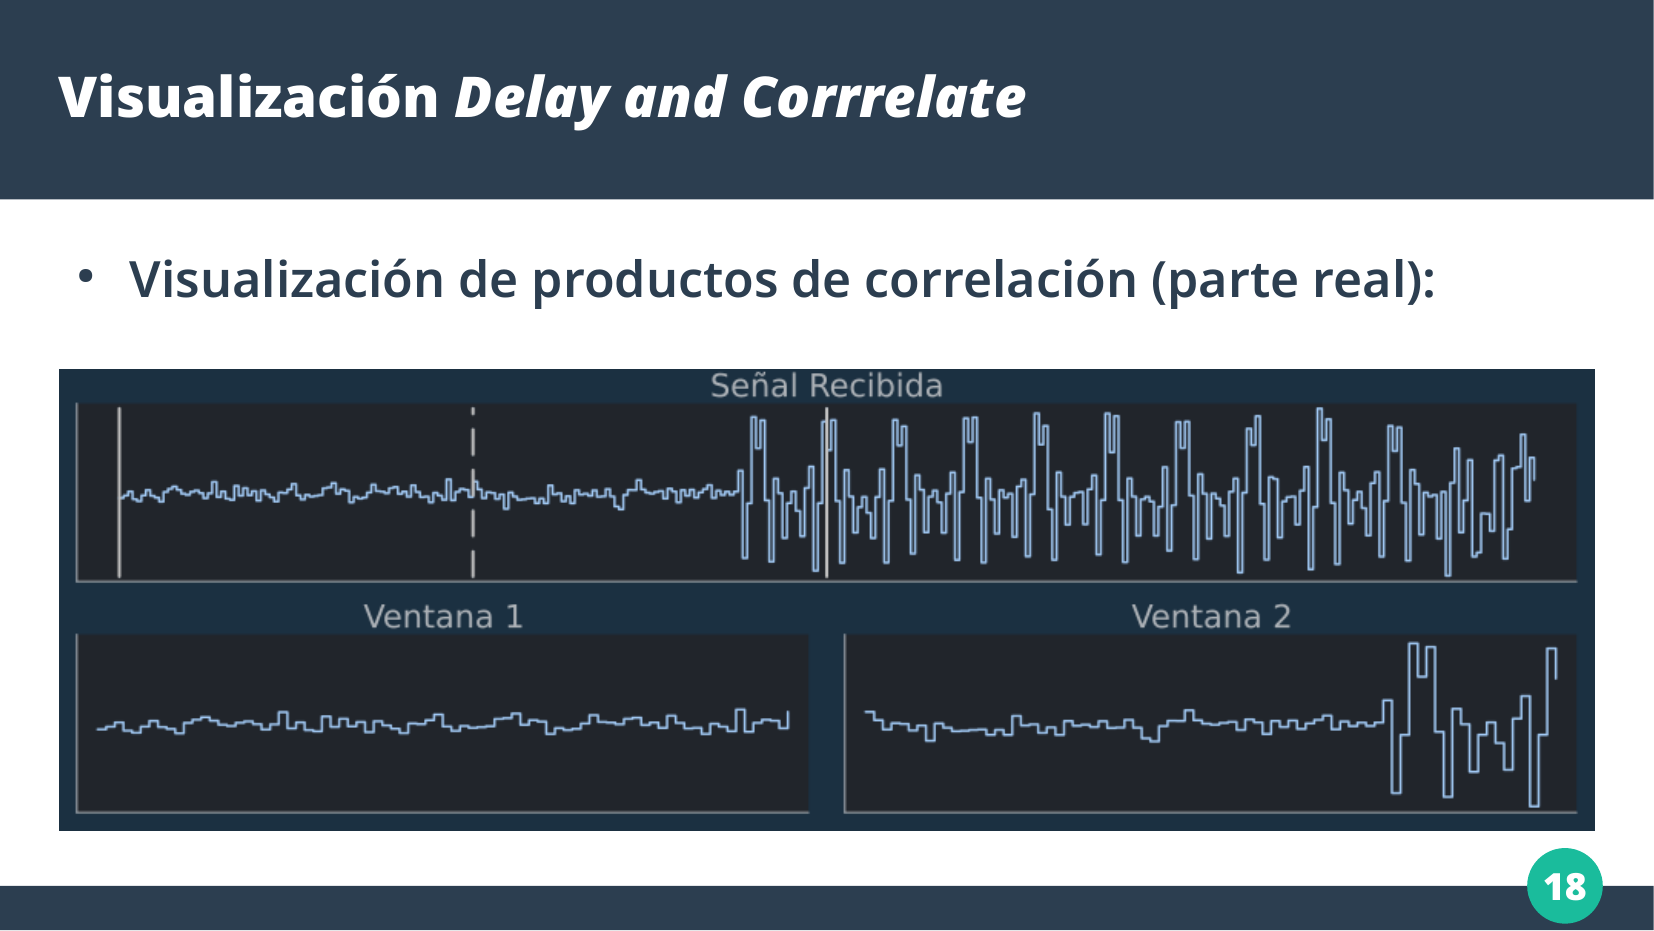

# Visualización Delay and Corrrelate
Visualización de productos de correlación (parte real):